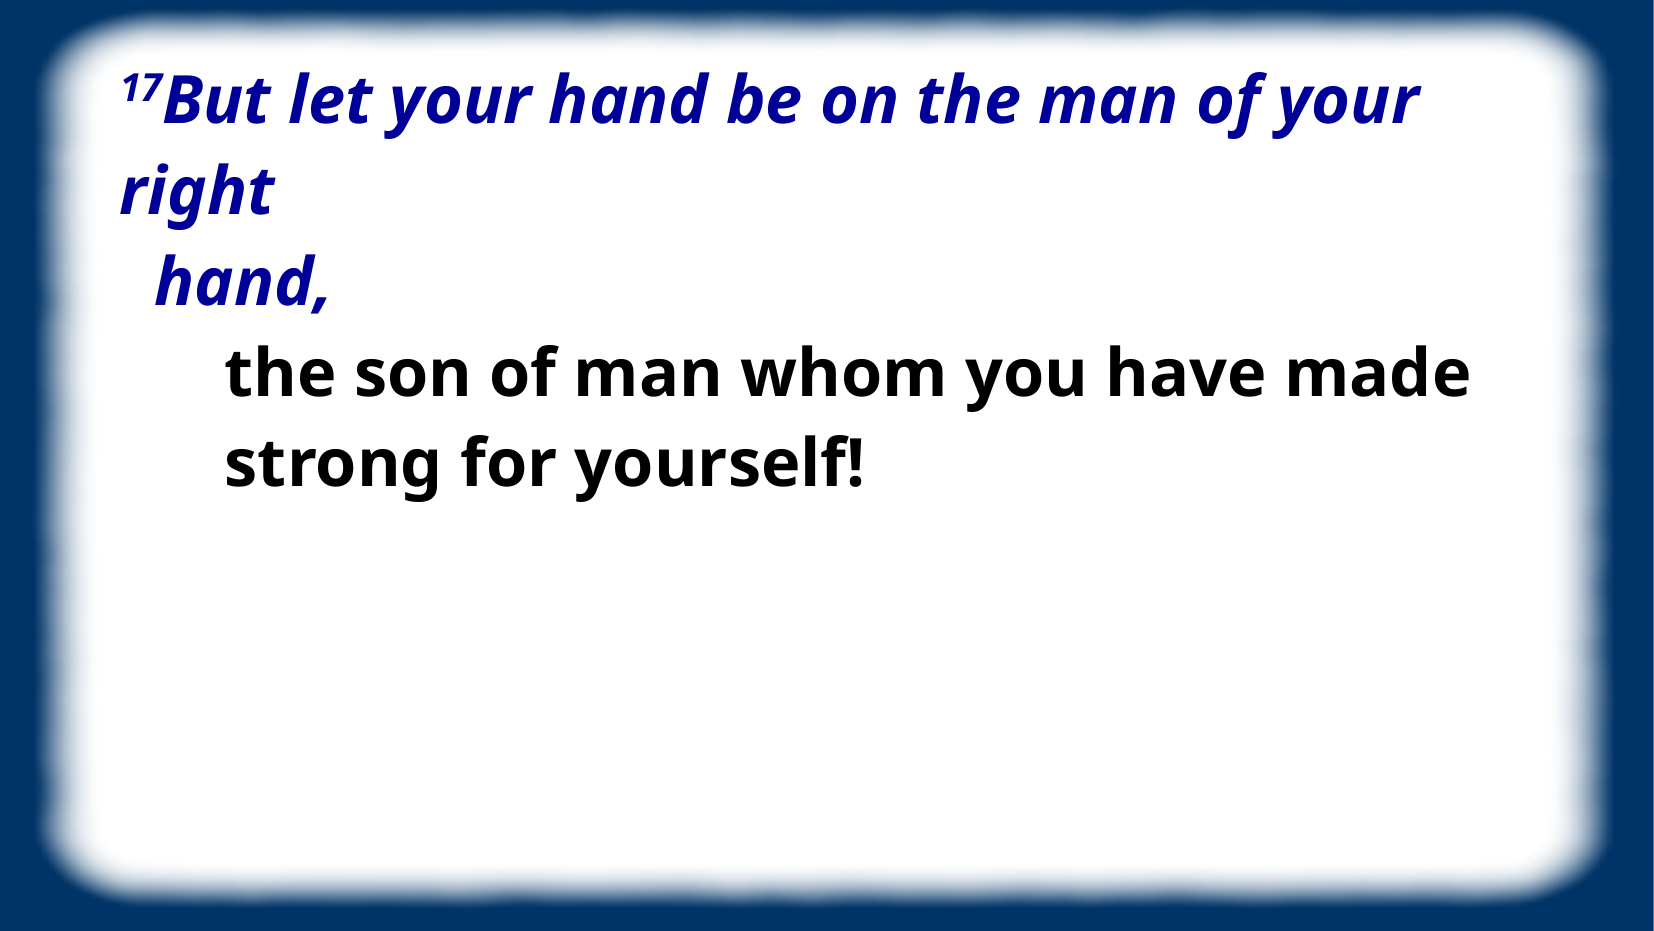

17But let your hand be on the man of your right
 hand,
 the son of man whom you have made
 strong for yourself!